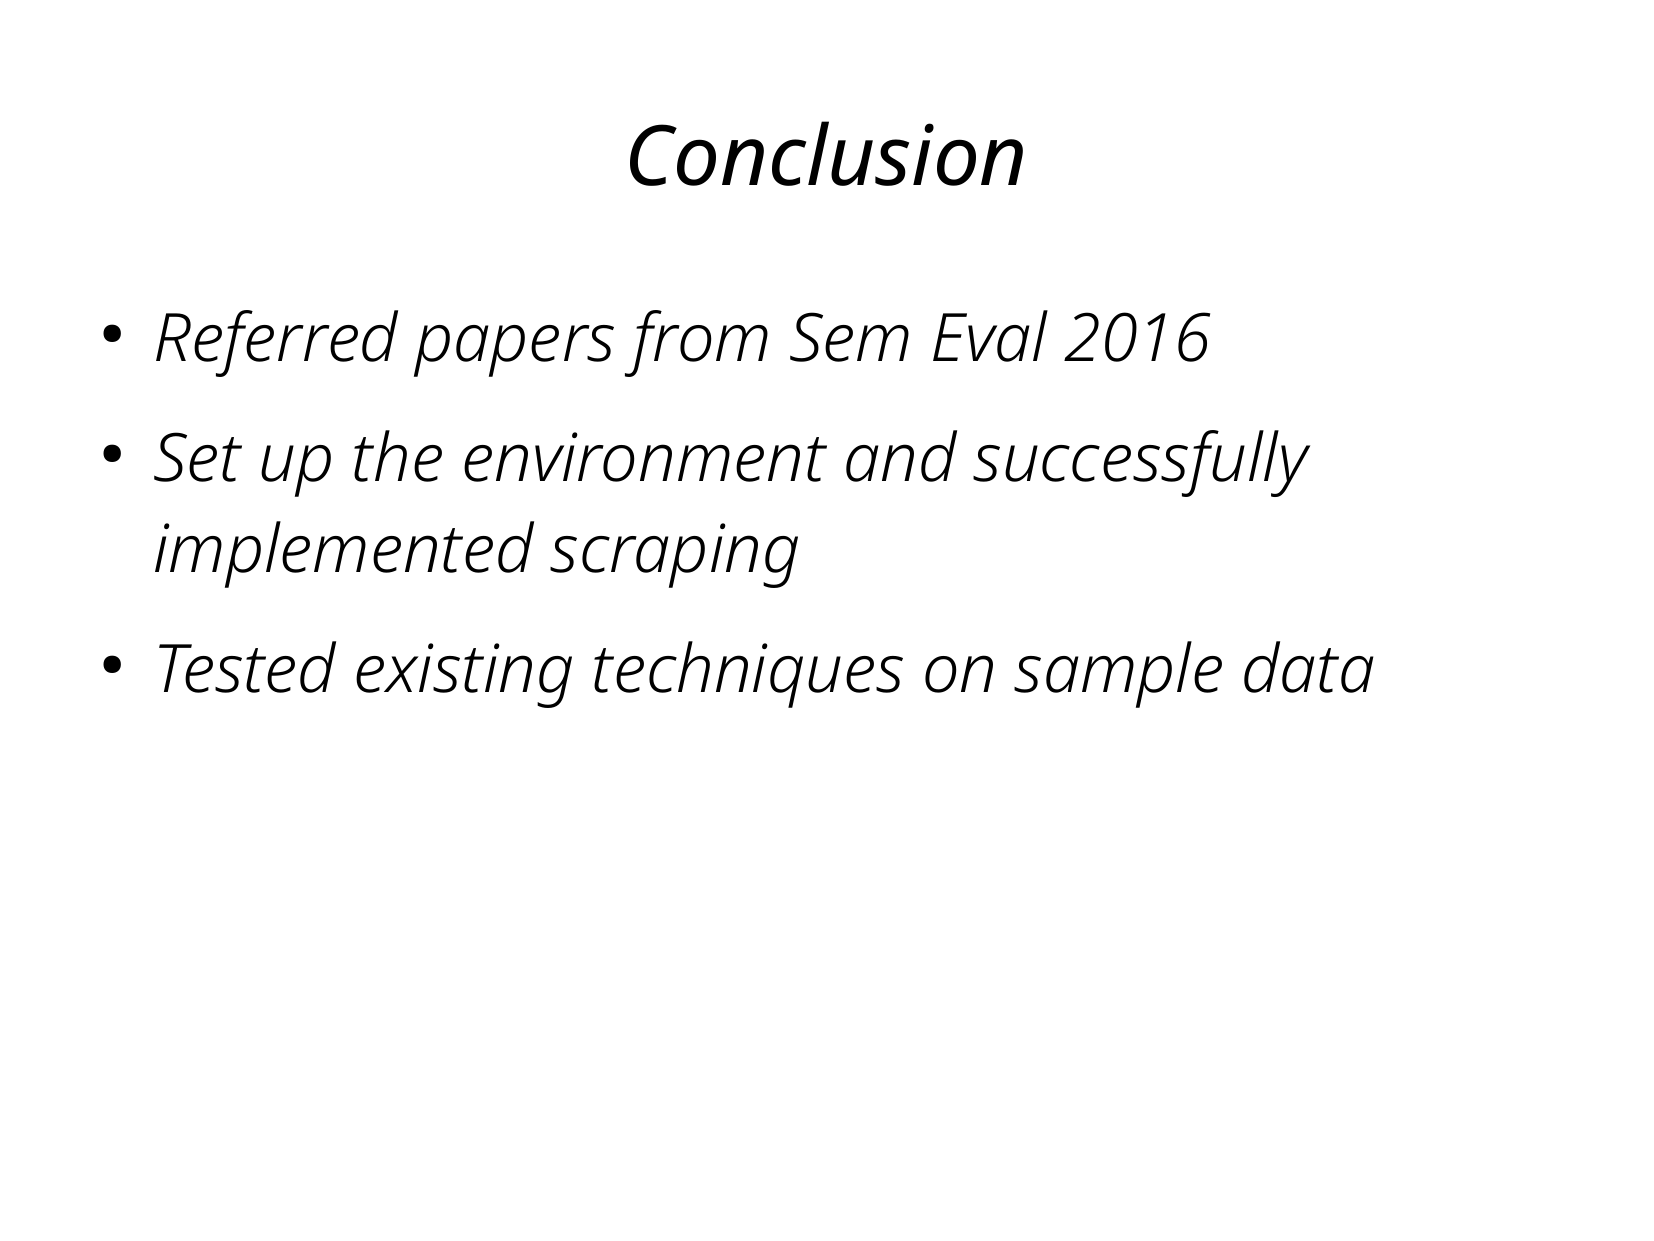

# Conclusion
Referred papers from Sem Eval 2016
Set up the environment and successfully implemented scraping
Tested existing techniques on sample data